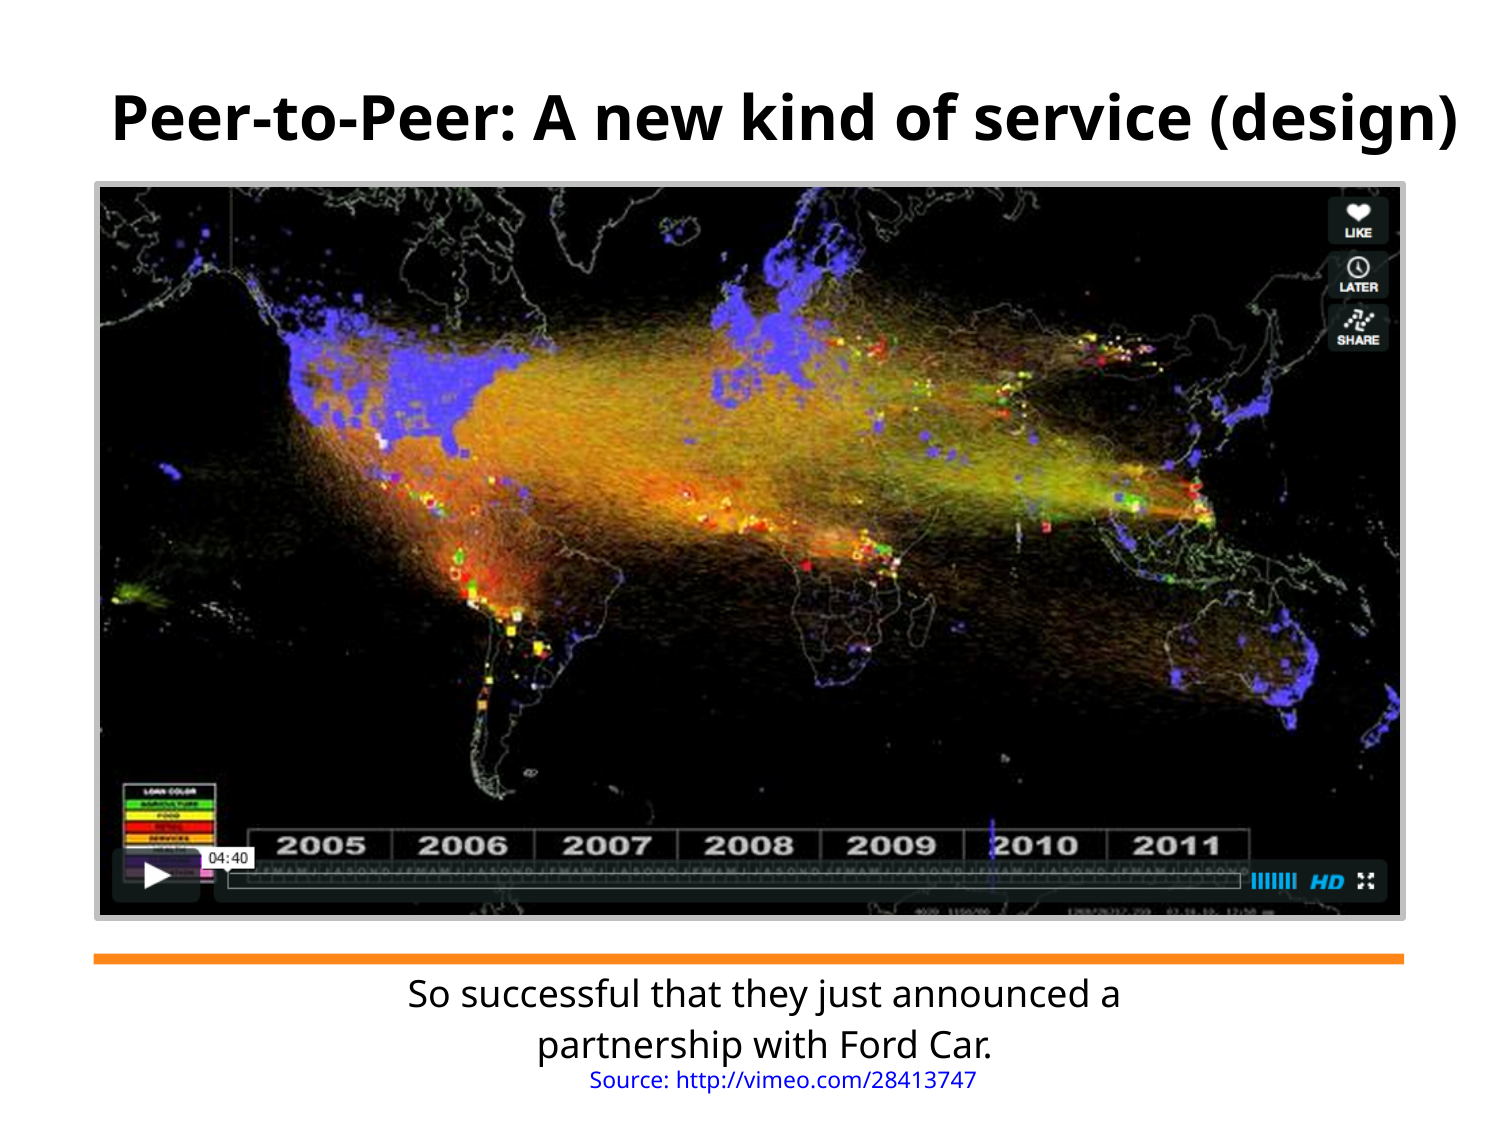

# Peer-to-Peer: A new kind of service (design)
So successful that they just announced a partnership with Ford Car.
Source: http://vimeo.com/28413747